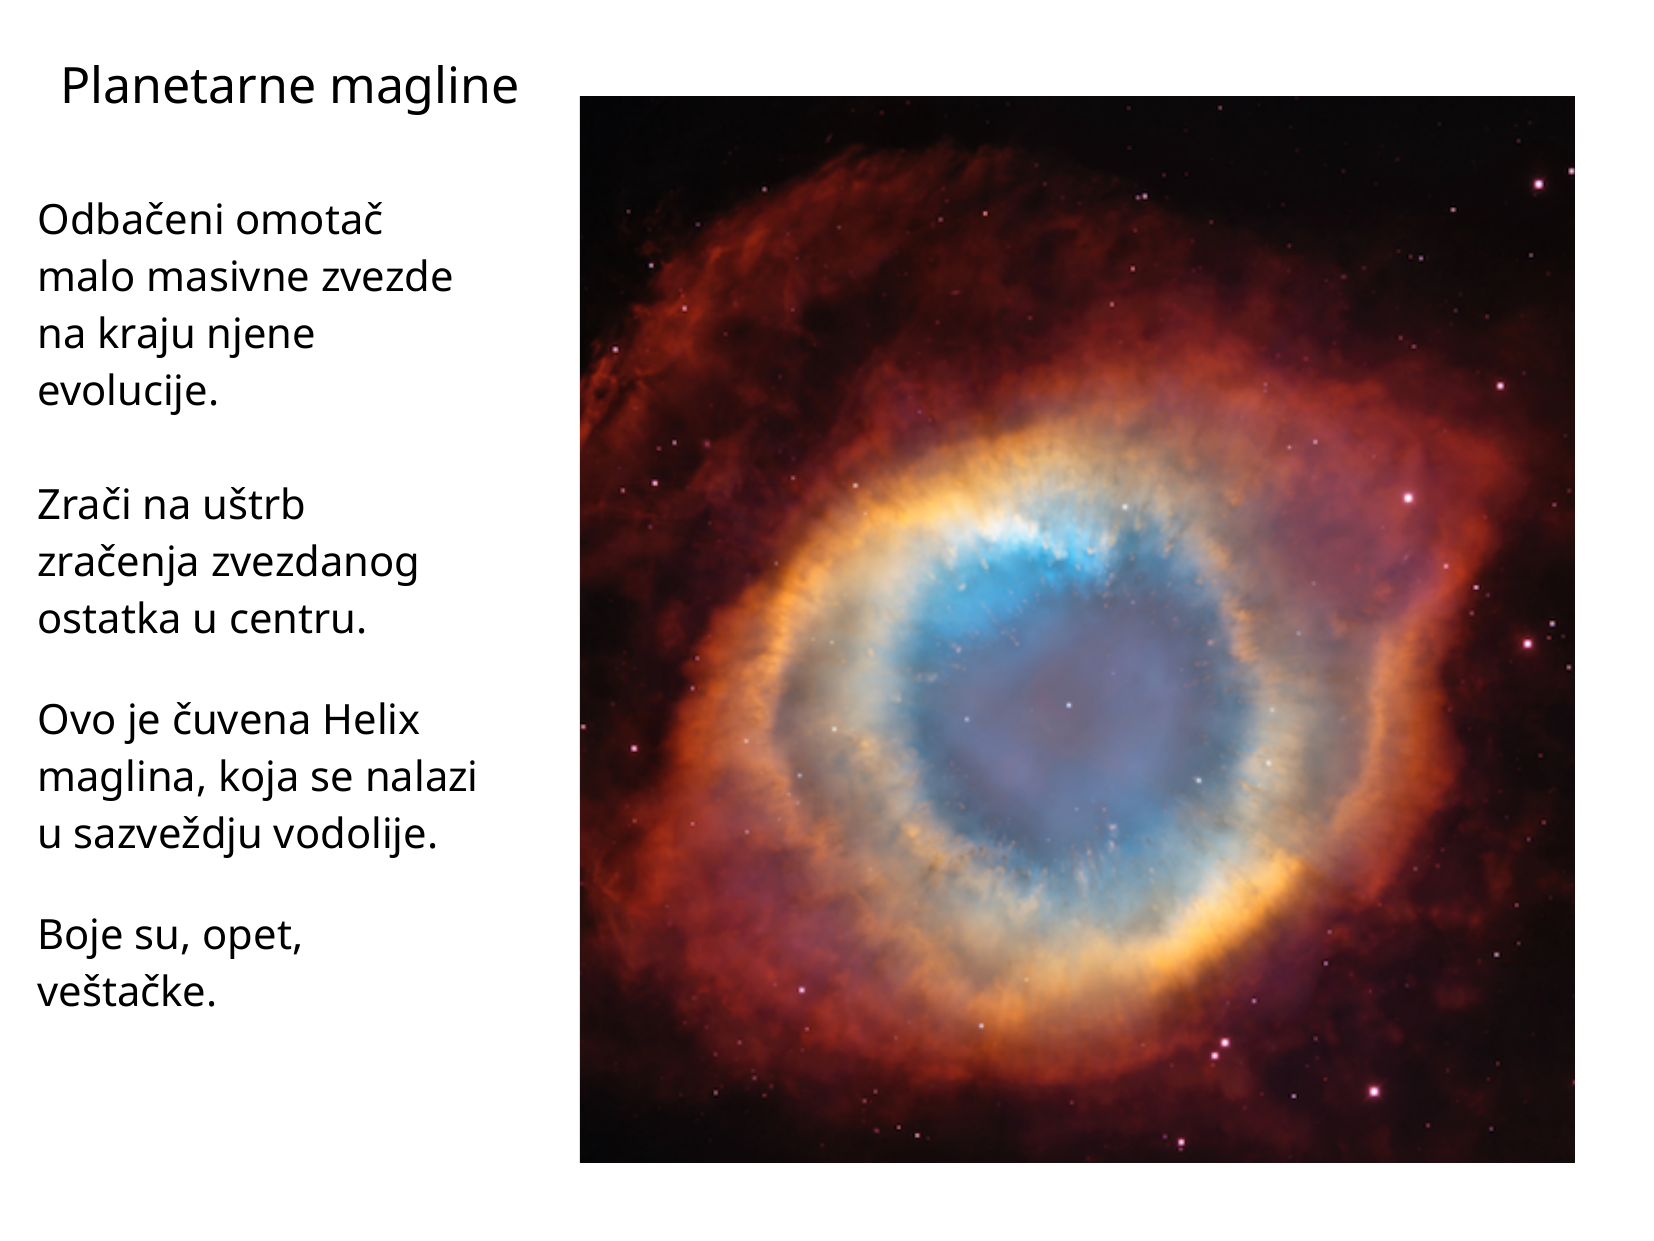

# Planetarne magline
Odbačeni omotač malo masivne zvezde na kraju njene evolucije.
Zrači na uštrb zračenja zvezdanog ostatka u centru.
Ovo je čuvena Helix maglina, koja se nalazi u sazveždju vodolije.
Boje su, opet, veštačke.